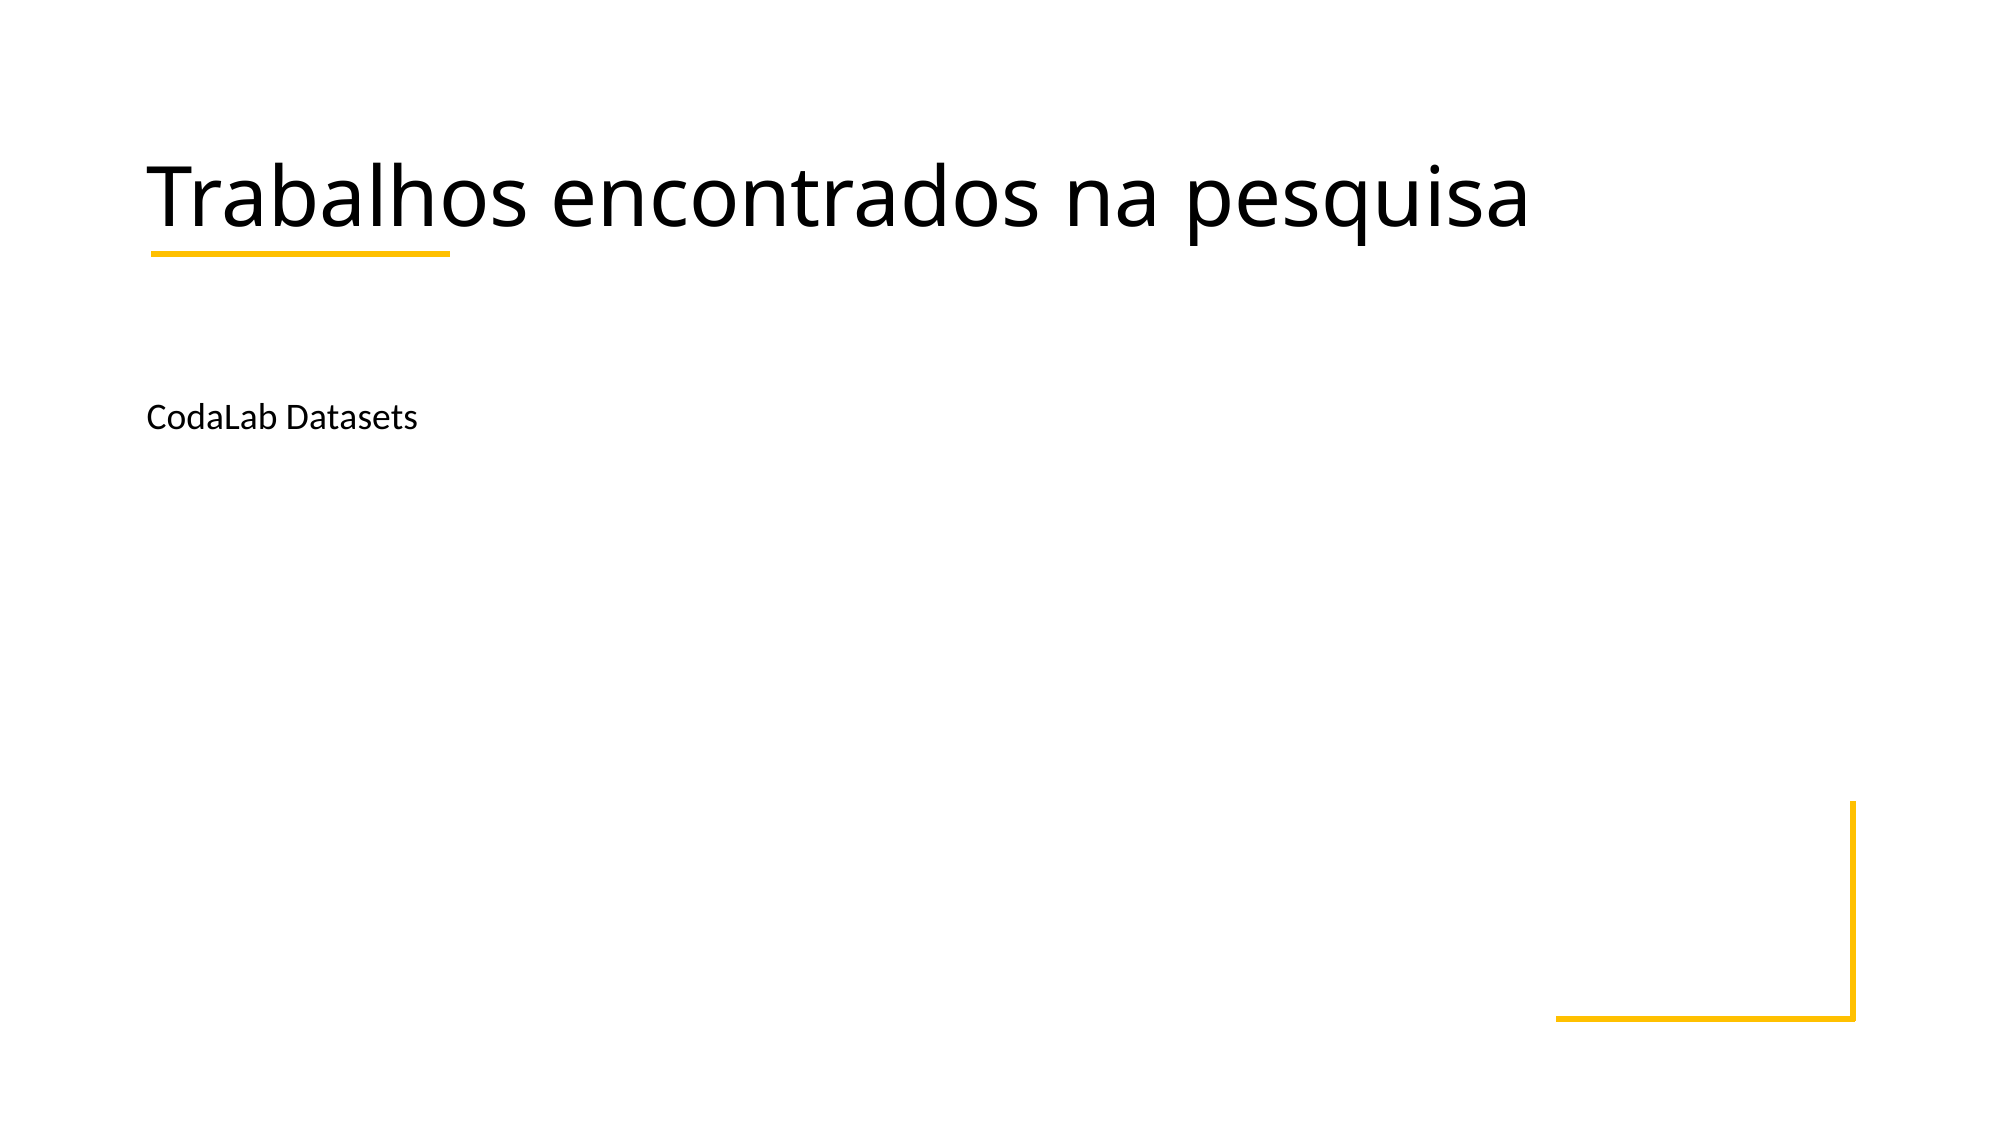

# Trabalhos encontrados na pesquisa
CodaLab Datasets